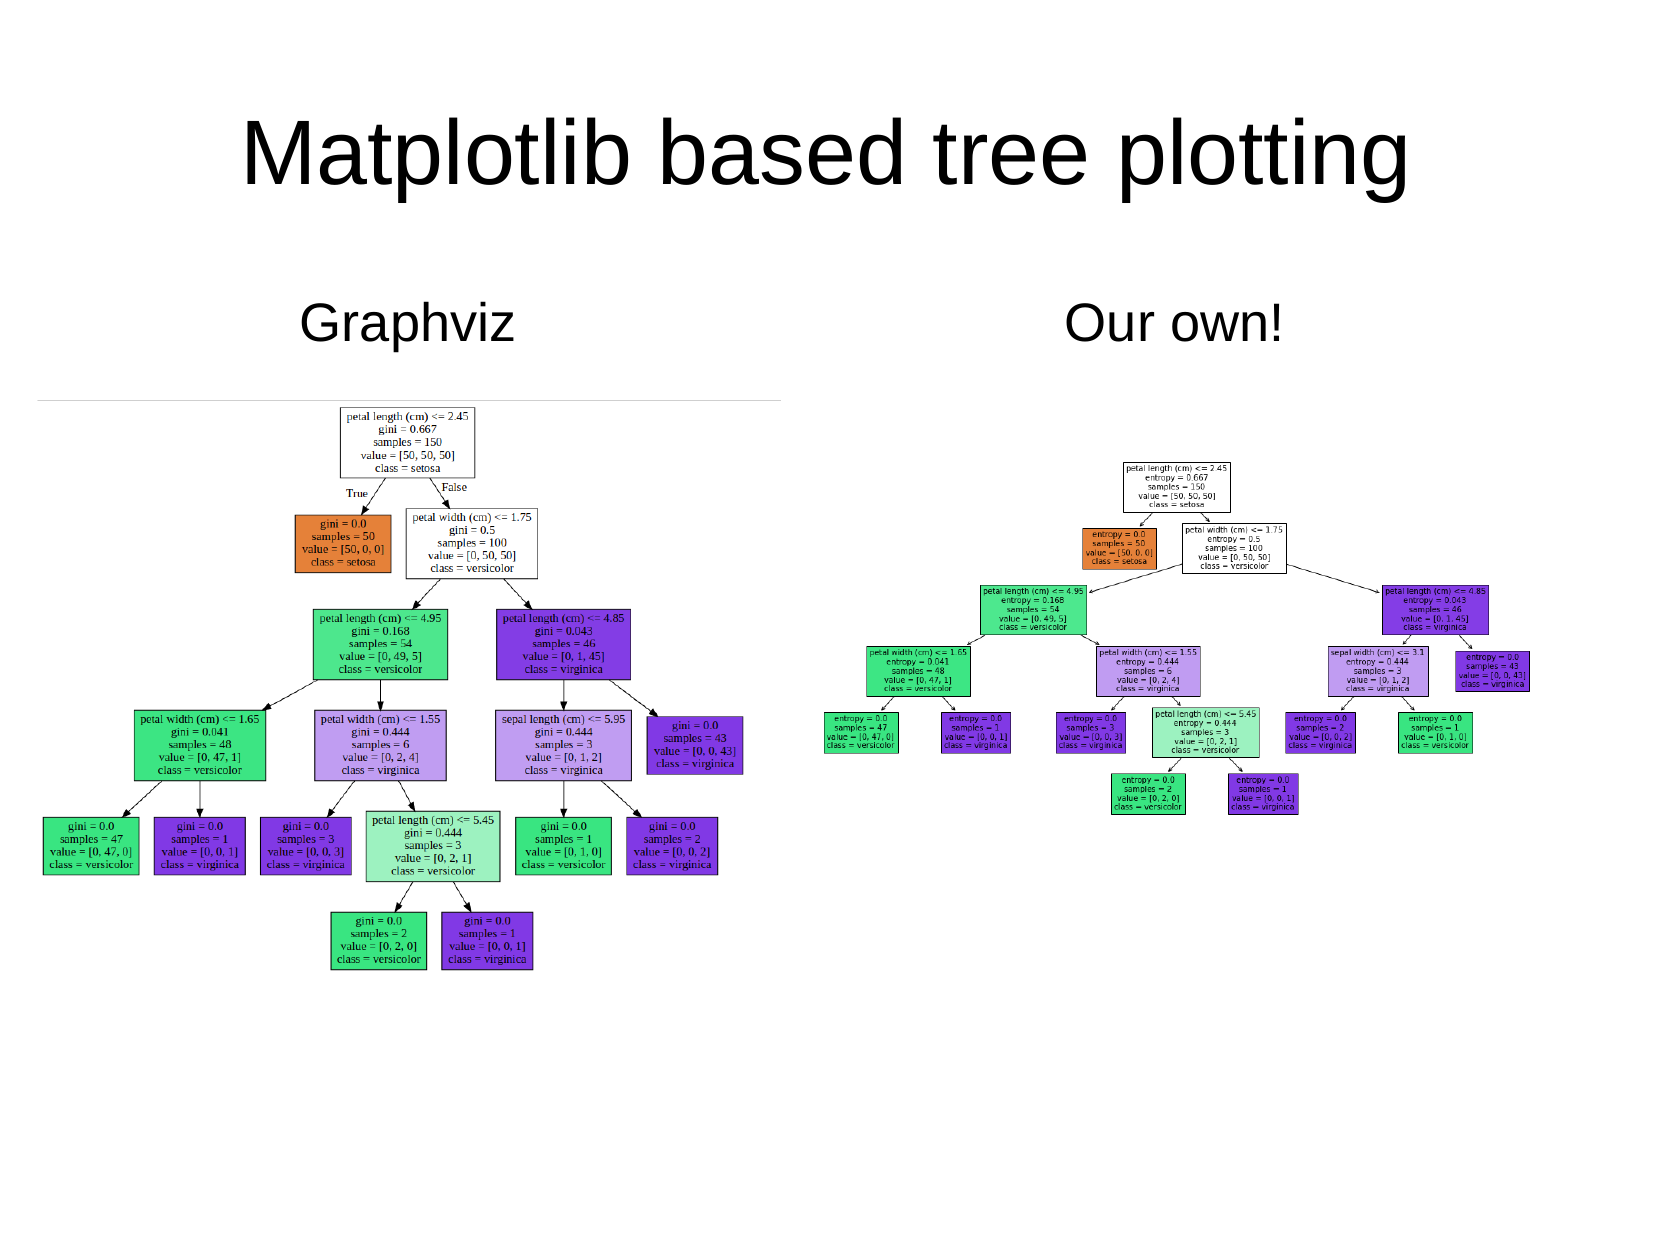

# Matplotlib based tree plotting
Graphviz
Our own!